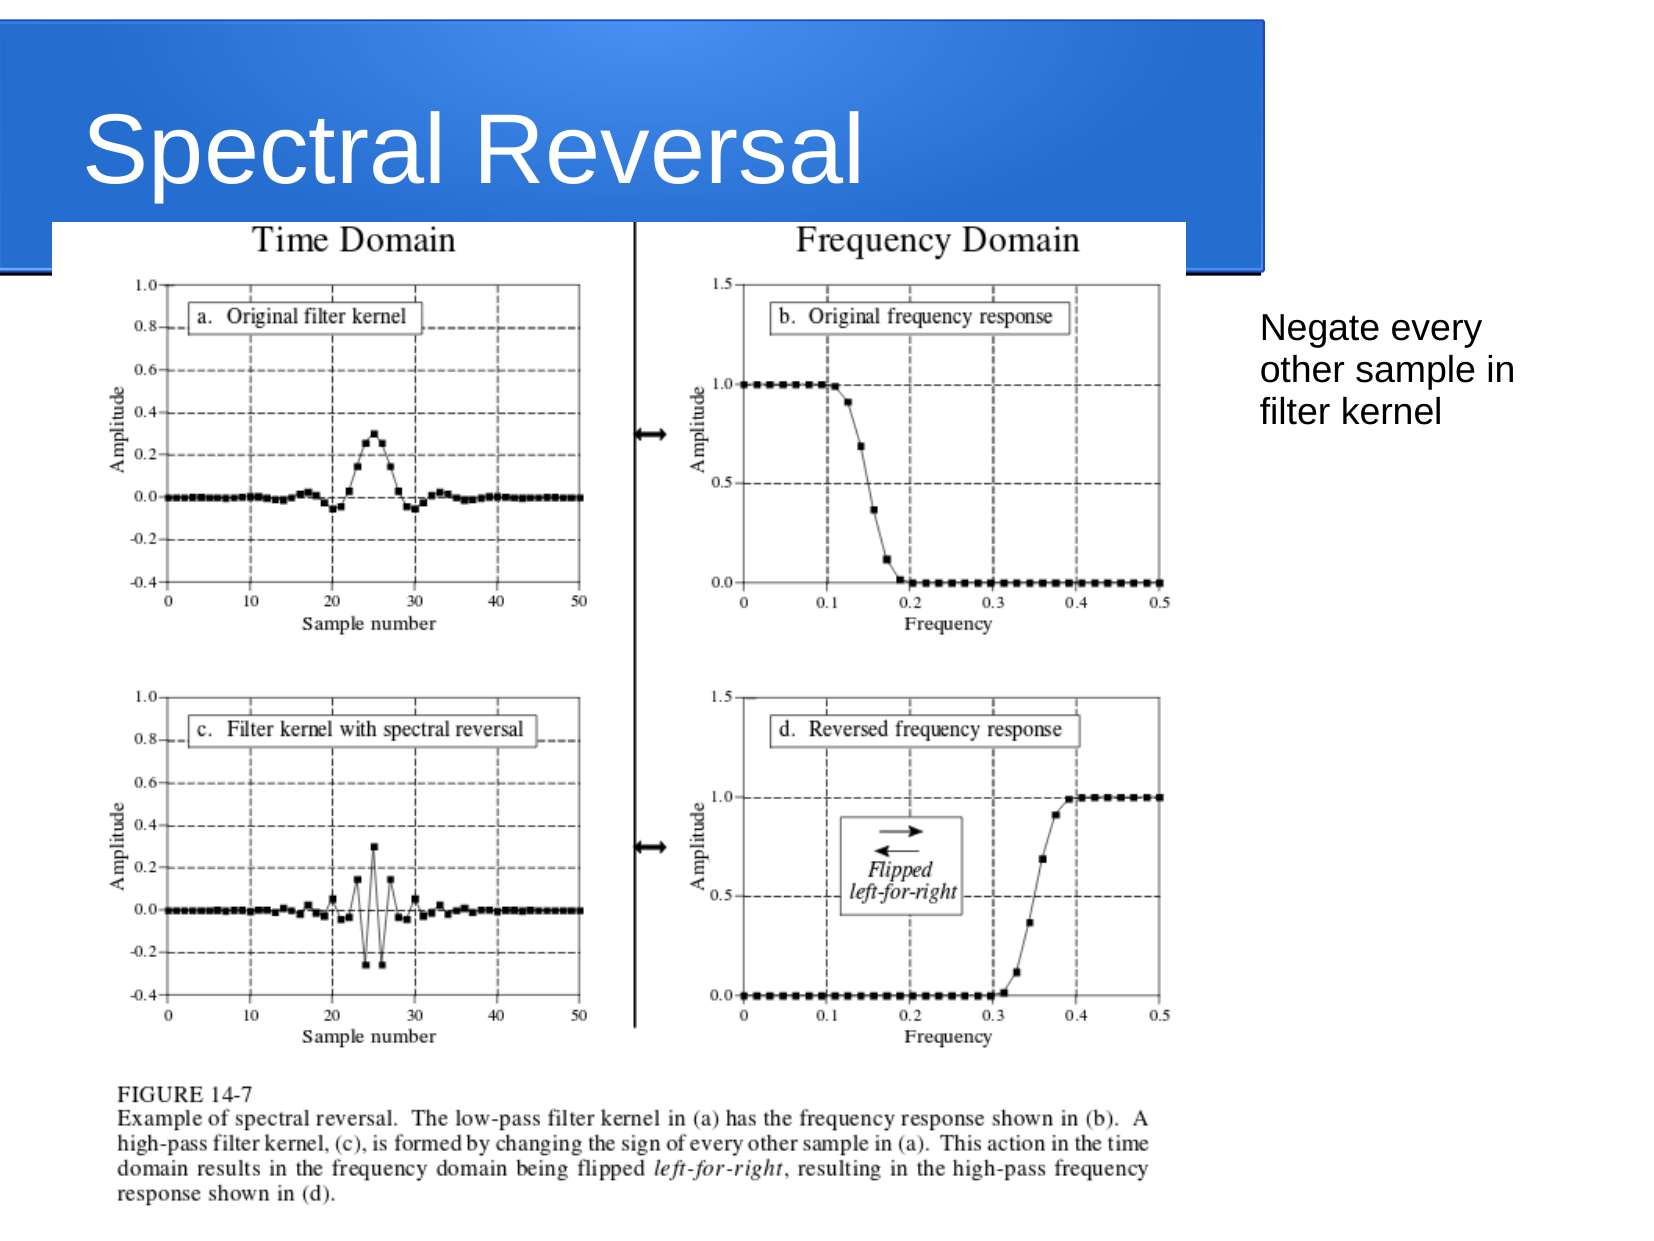

# Spectral Reversal
Negate every other sample in filter kernel